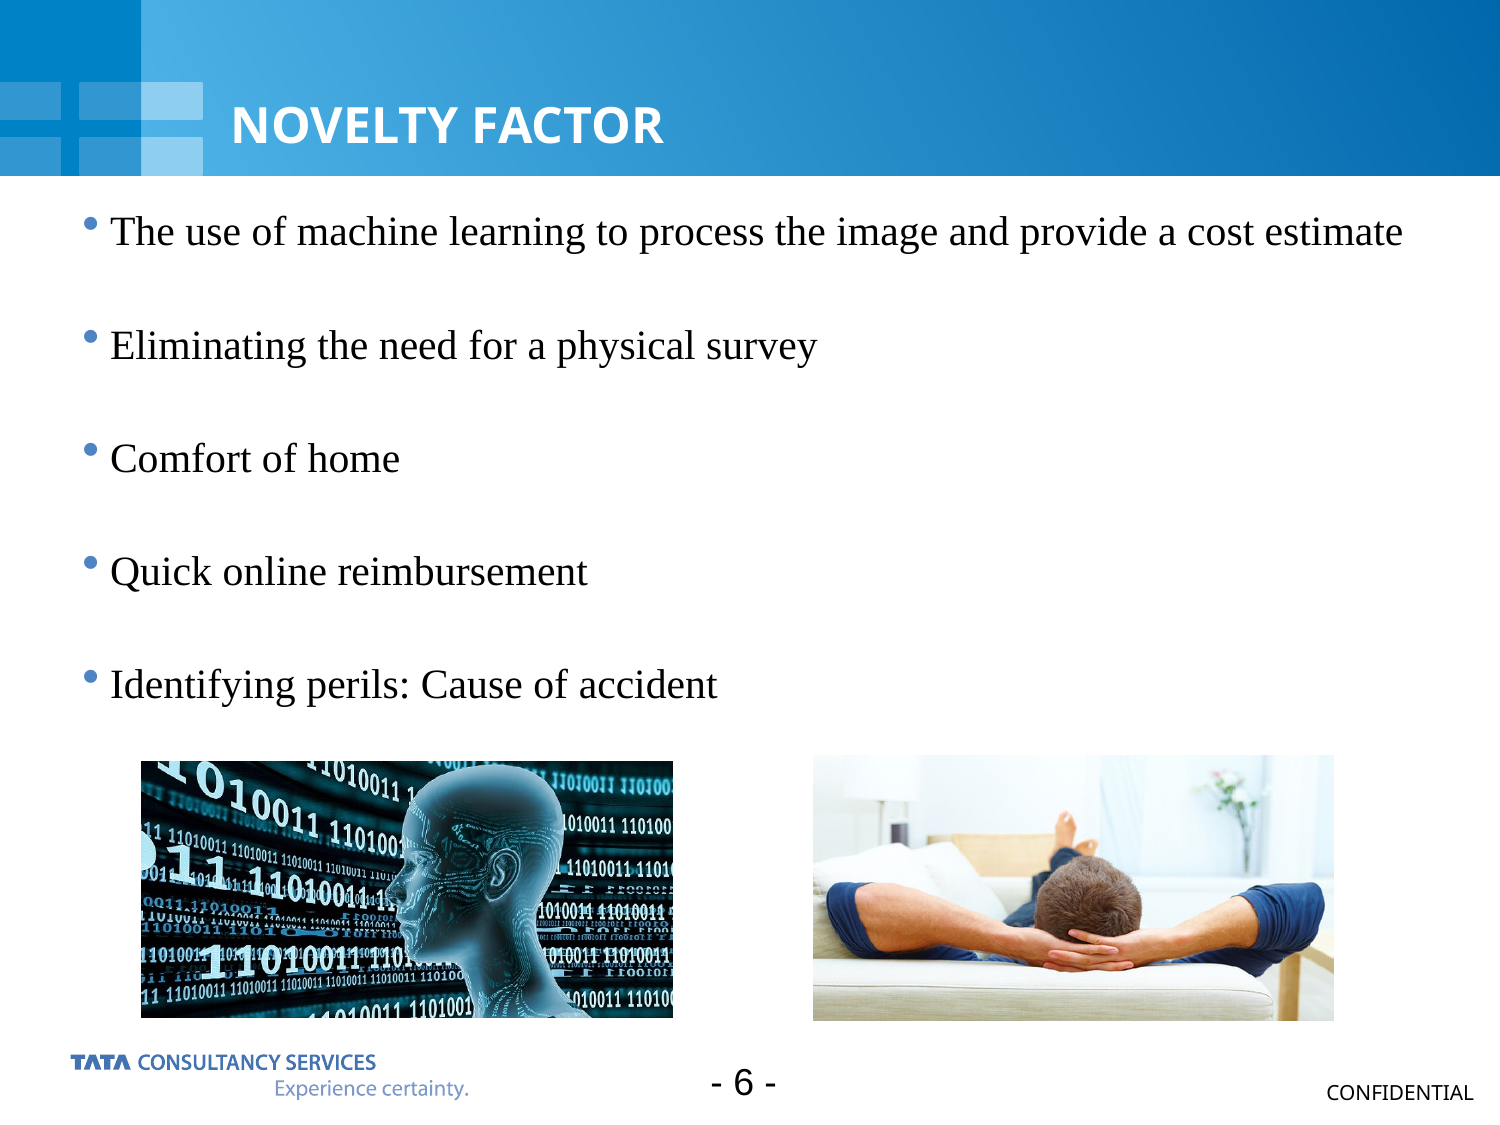

# NOVELTY FACTOR
The use of machine learning to process the image and provide a cost estimate
Eliminating the need for a physical survey
Comfort of home
Quick online reimbursement
Identifying perils: Cause of accident